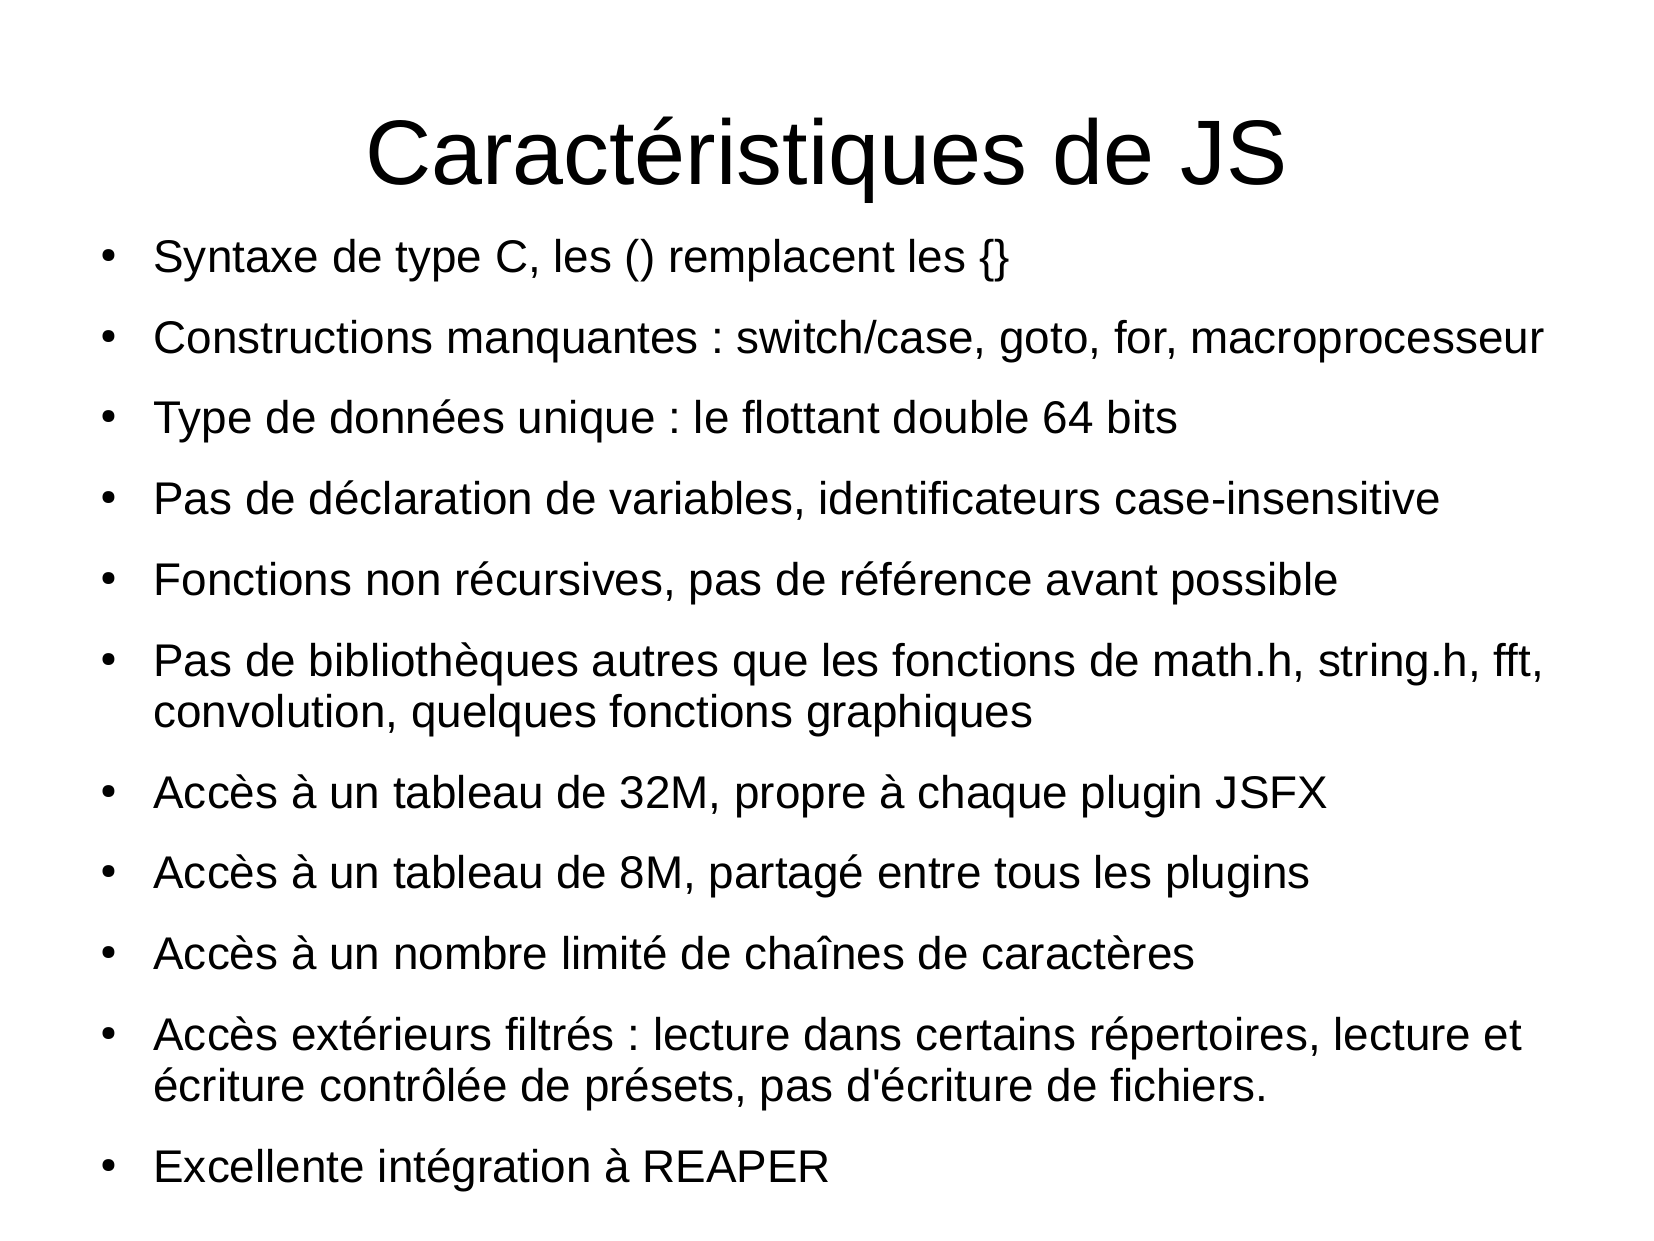

# Caractéristiques de JS
Syntaxe de type C, les () remplacent les {}
Constructions manquantes : switch/case, goto, for, macroprocesseur
Type de données unique : le flottant double 64 bits
Pas de déclaration de variables, identificateurs case-insensitive
Fonctions non récursives, pas de référence avant possible
Pas de bibliothèques autres que les fonctions de math.h, string.h, fft, convolution, quelques fonctions graphiques
Accès à un tableau de 32M, propre à chaque plugin JSFX
Accès à un tableau de 8M, partagé entre tous les plugins
Accès à un nombre limité de chaînes de caractères
Accès extérieurs filtrés : lecture dans certains répertoires, lecture et écriture contrôlée de présets, pas d'écriture de fichiers.
Excellente intégration à REAPER